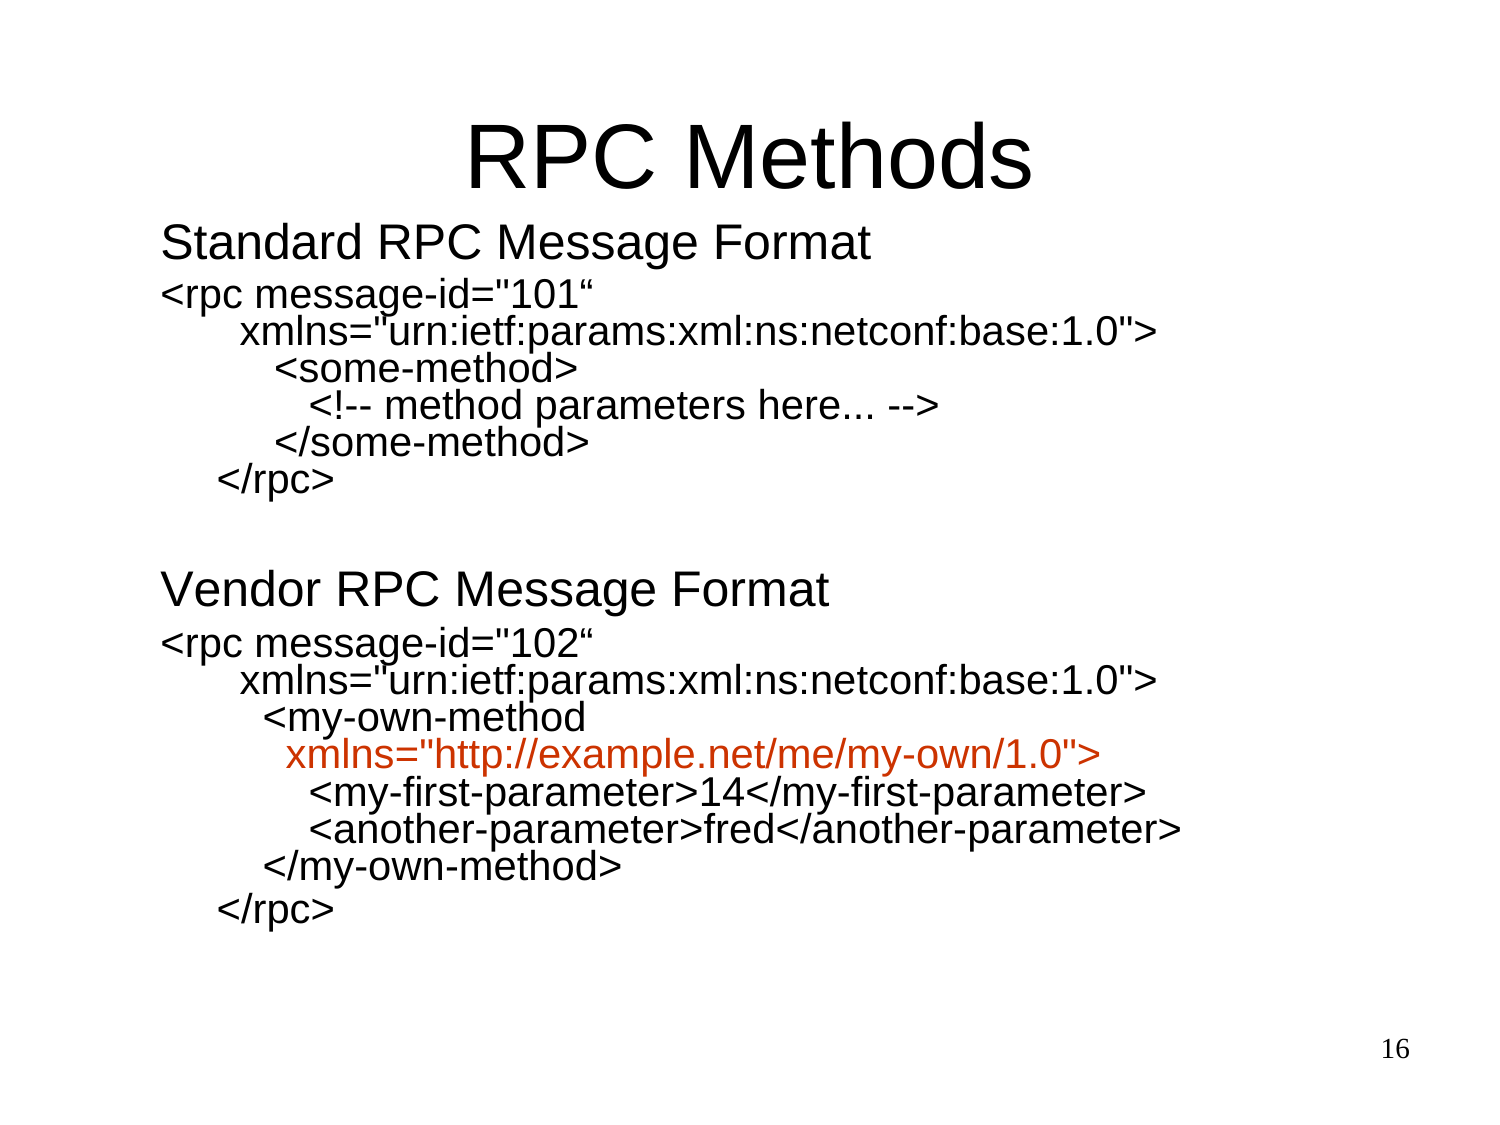

# RPC Methods
Standard RPC Message Format
<rpc message-id="101“
 xmlns="urn:ietf:params:xml:ns:netconf:base:1.0">
 <some-method>
 <!-- method parameters here... -->
 </some-method>
</rpc>
Vendor RPC Message Format
<rpc message-id="102“
 xmlns="urn:ietf:params:xml:ns:netconf:base:1.0">
 <my-own-method
 xmlns="http://example.net/me/my-own/1.0">
 <my-first-parameter>14</my-first-parameter>
 <another-parameter>fred</another-parameter>
 </my-own-method>
</rpc>
16